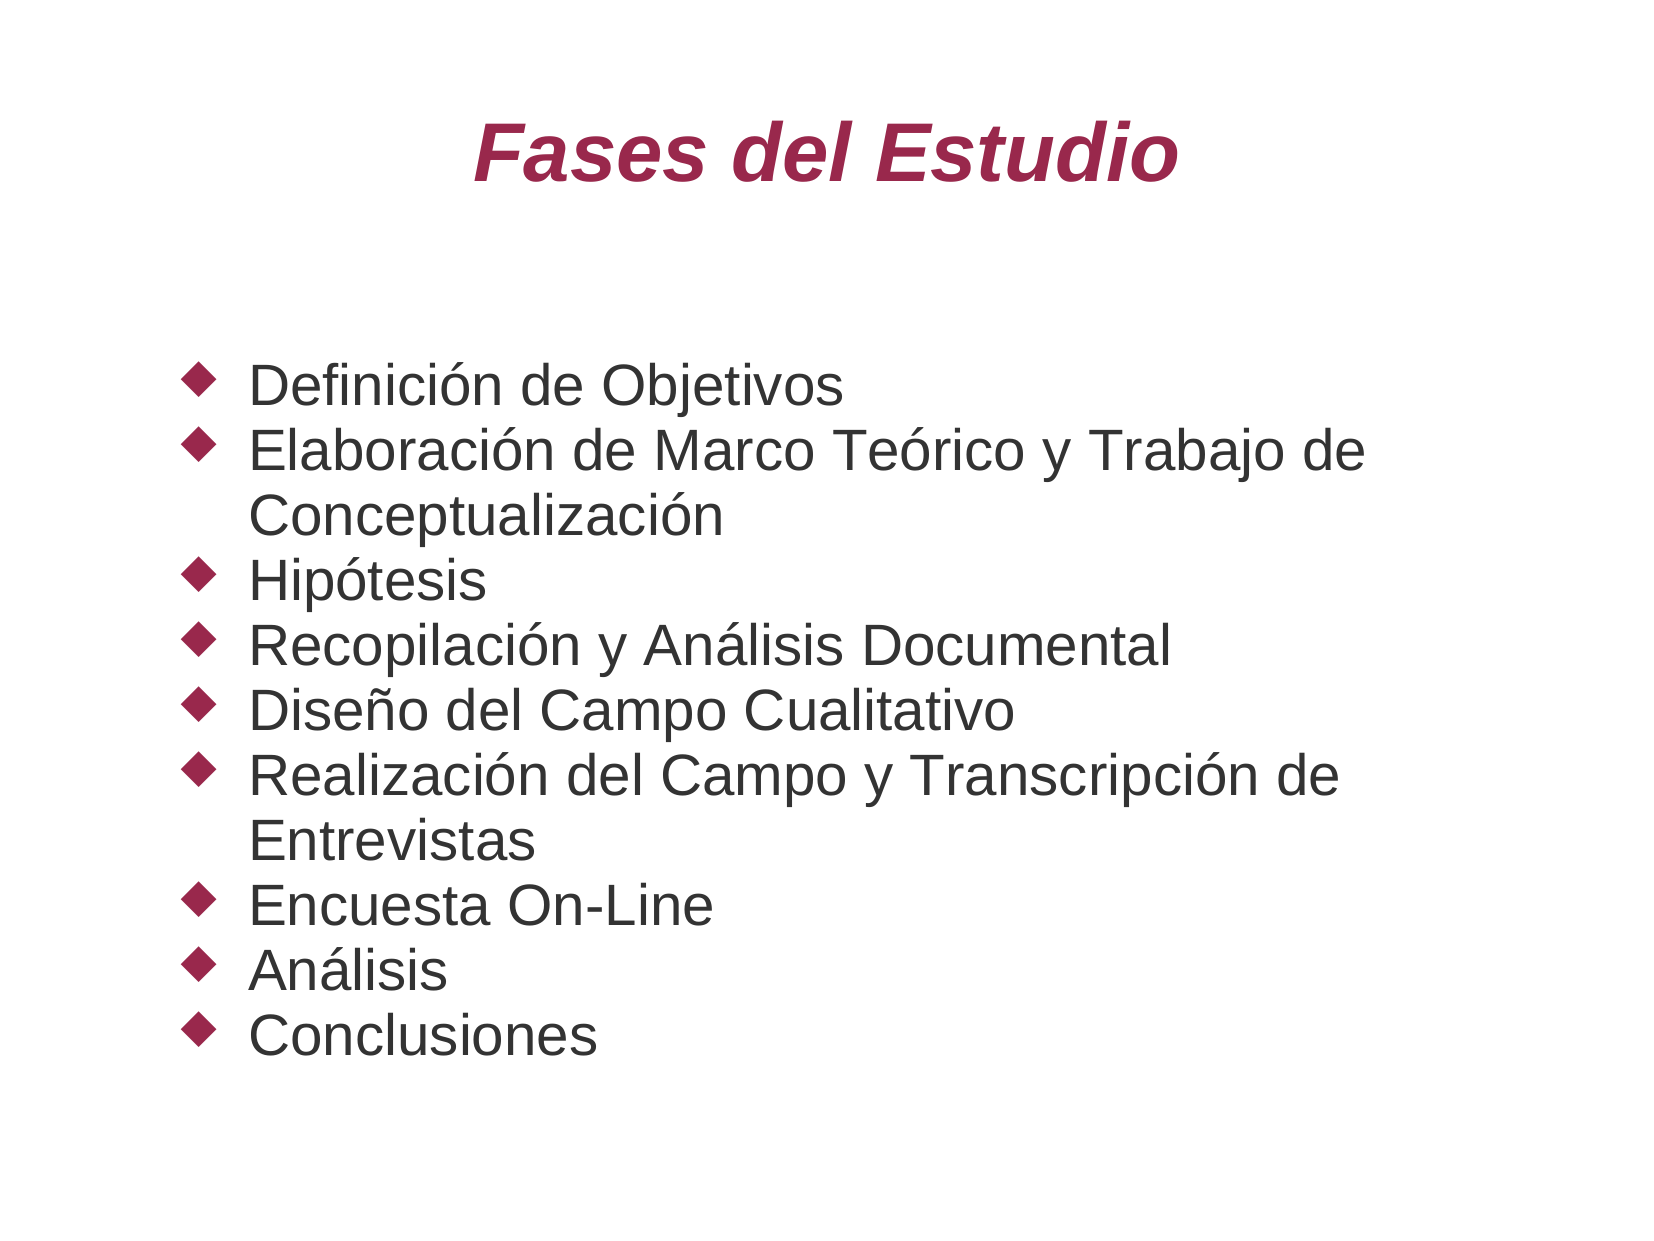

# Fases del Estudio
Definición de Objetivos
Elaboración de Marco Teórico y Trabajo de Conceptualización
Hipótesis
Recopilación y Análisis Documental
Diseño del Campo Cualitativo
Realización del Campo y Transcripción de Entrevistas
Encuesta On-Line
Análisis
Conclusiones